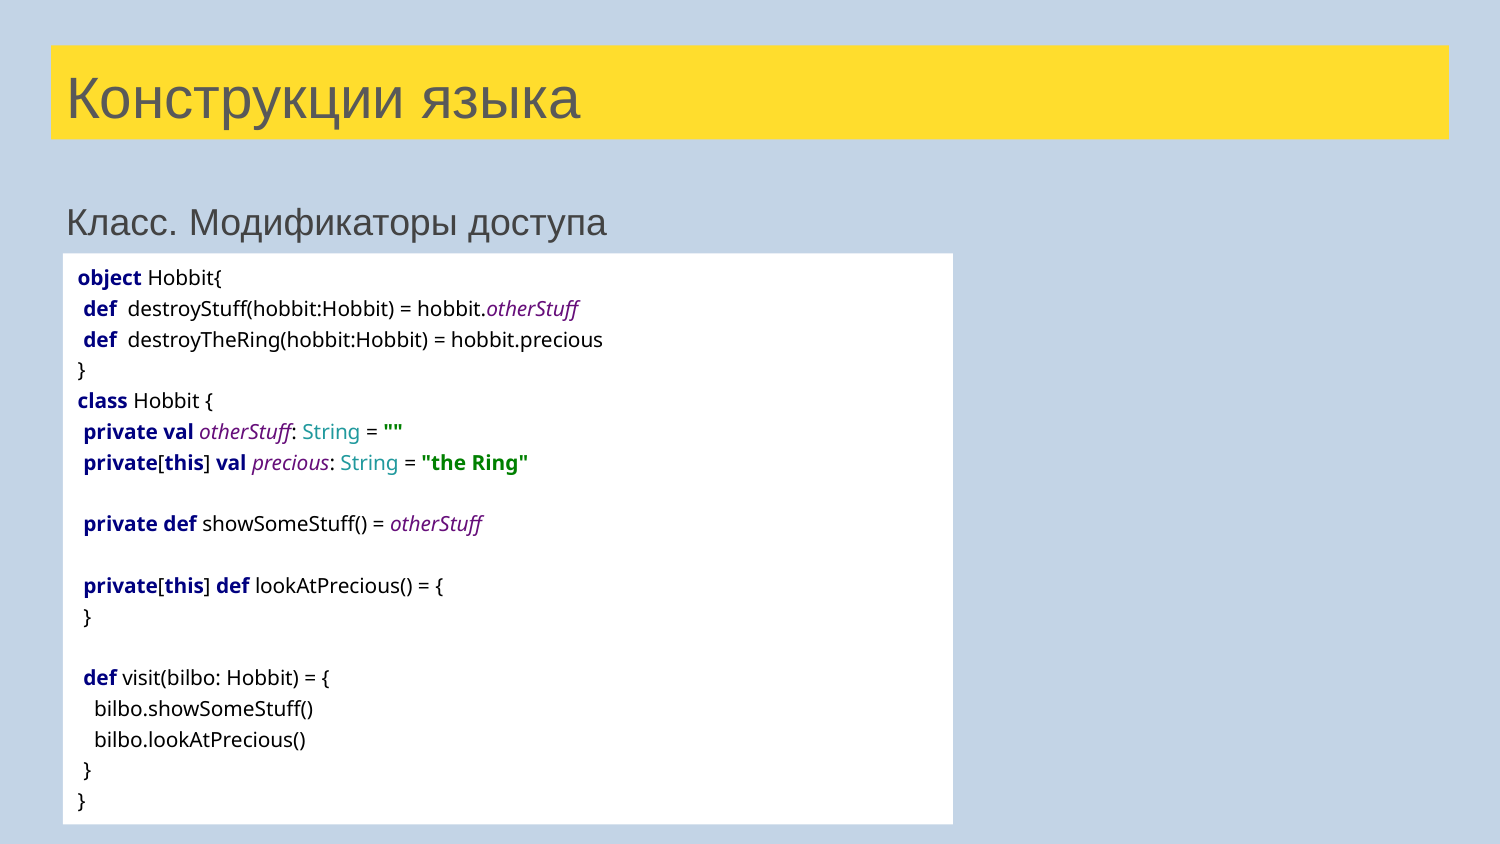

# Конструкции языка
Класс. Модификаторы доступа
object Hobbit{
 def destroyStuff(hobbit:Hobbit) = hobbit.otherStuff
 def destroyTheRing(hobbit:Hobbit) = hobbit.precious
}
class Hobbit {
 private val otherStuff: String = ""
 private[this] val precious: String = "the Ring"
 private def showSomeStuff() = otherStuff
 private[this] def lookAtPrecious() = {
 }
 def visit(bilbo: Hobbit) = {
 bilbo.showSomeStuff()
 bilbo.lookAtPrecious()
 }
}